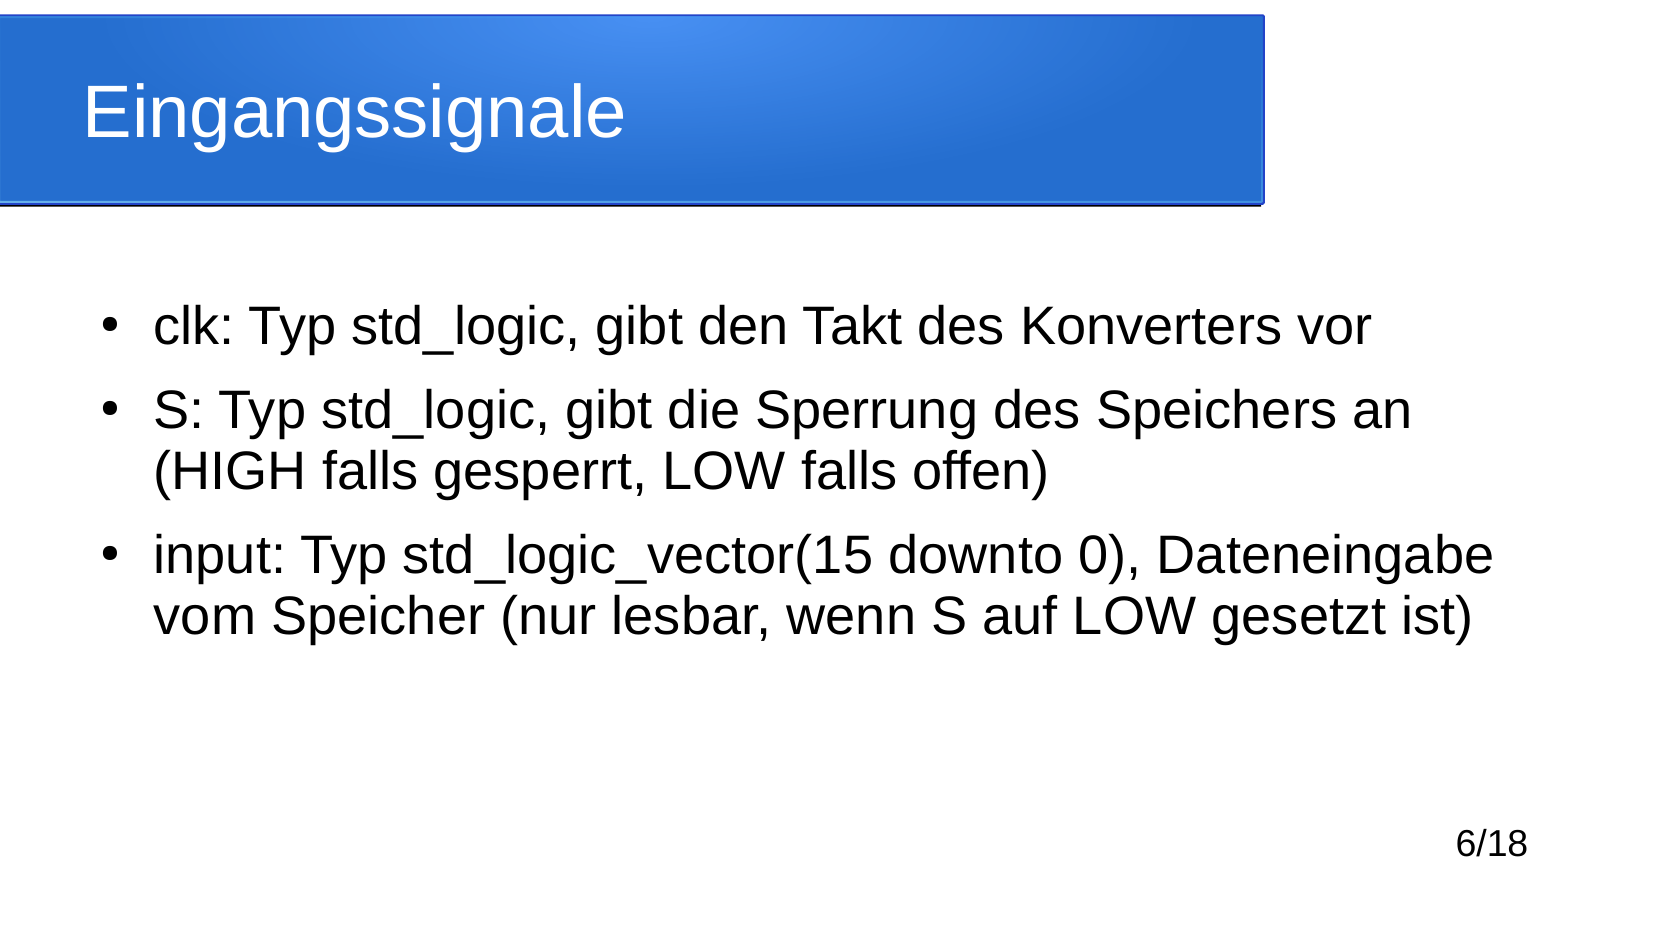

# Eingangssignale
clk: Typ std_logic, gibt den Takt des Konverters vor
S: Typ std_logic, gibt die Sperrung des Speichers an (HIGH falls gesperrt, LOW falls offen)
input: Typ std_logic_vector(15 downto 0), Dateneingabe vom Speicher (nur lesbar, wenn S auf LOW gesetzt ist)
6/18